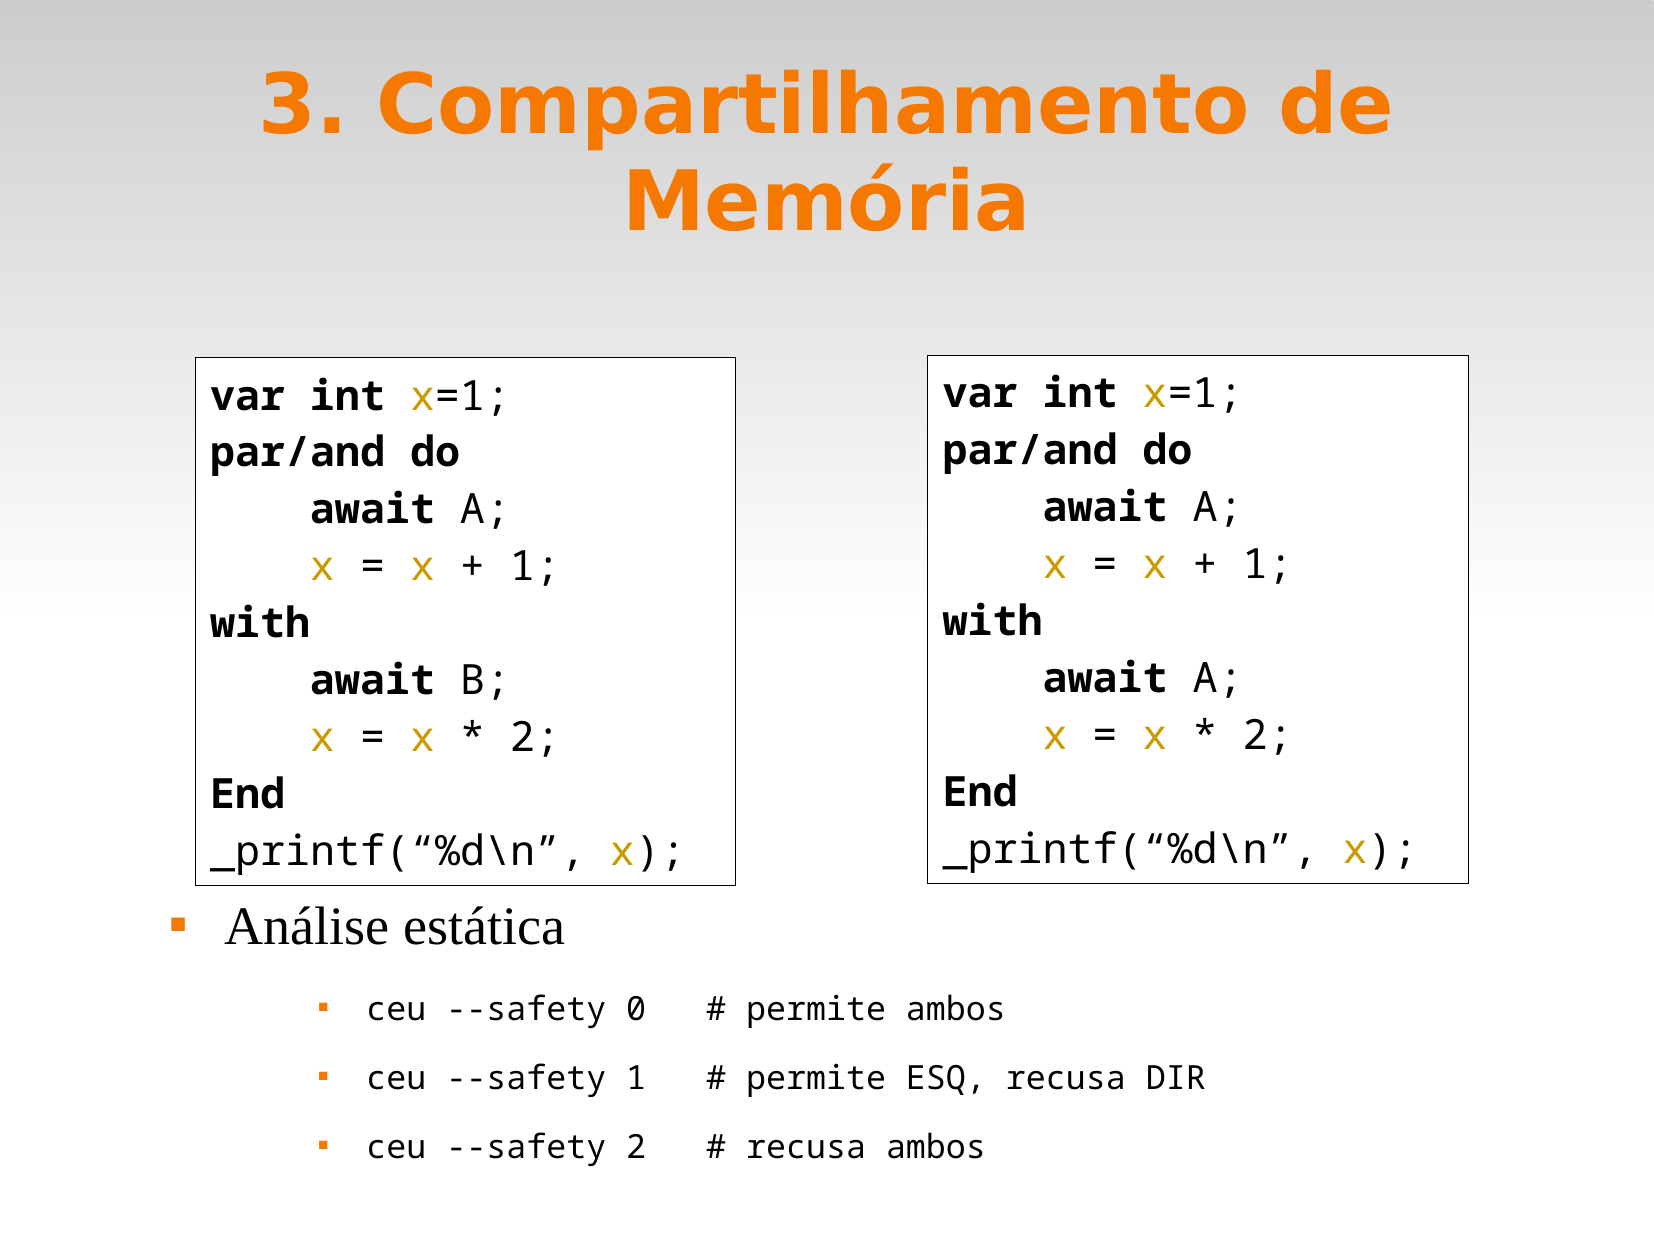

# 3. Compartilhamento de Memória
var int x=1;
par/and do
 await A;
 x = x + 1;
with
 await A;
 x = x * 2;
End
_printf(“%d\n”, x);
var int x=1;
par/and do
 await A;
 x = x + 1;
with
 await B;
 x = x * 2;
End
_printf(“%d\n”, x);
Análise estática
ceu --safety 0 # permite ambos
ceu --safety 1 # permite ESQ, recusa DIR
ceu --safety 2 # recusa ambos